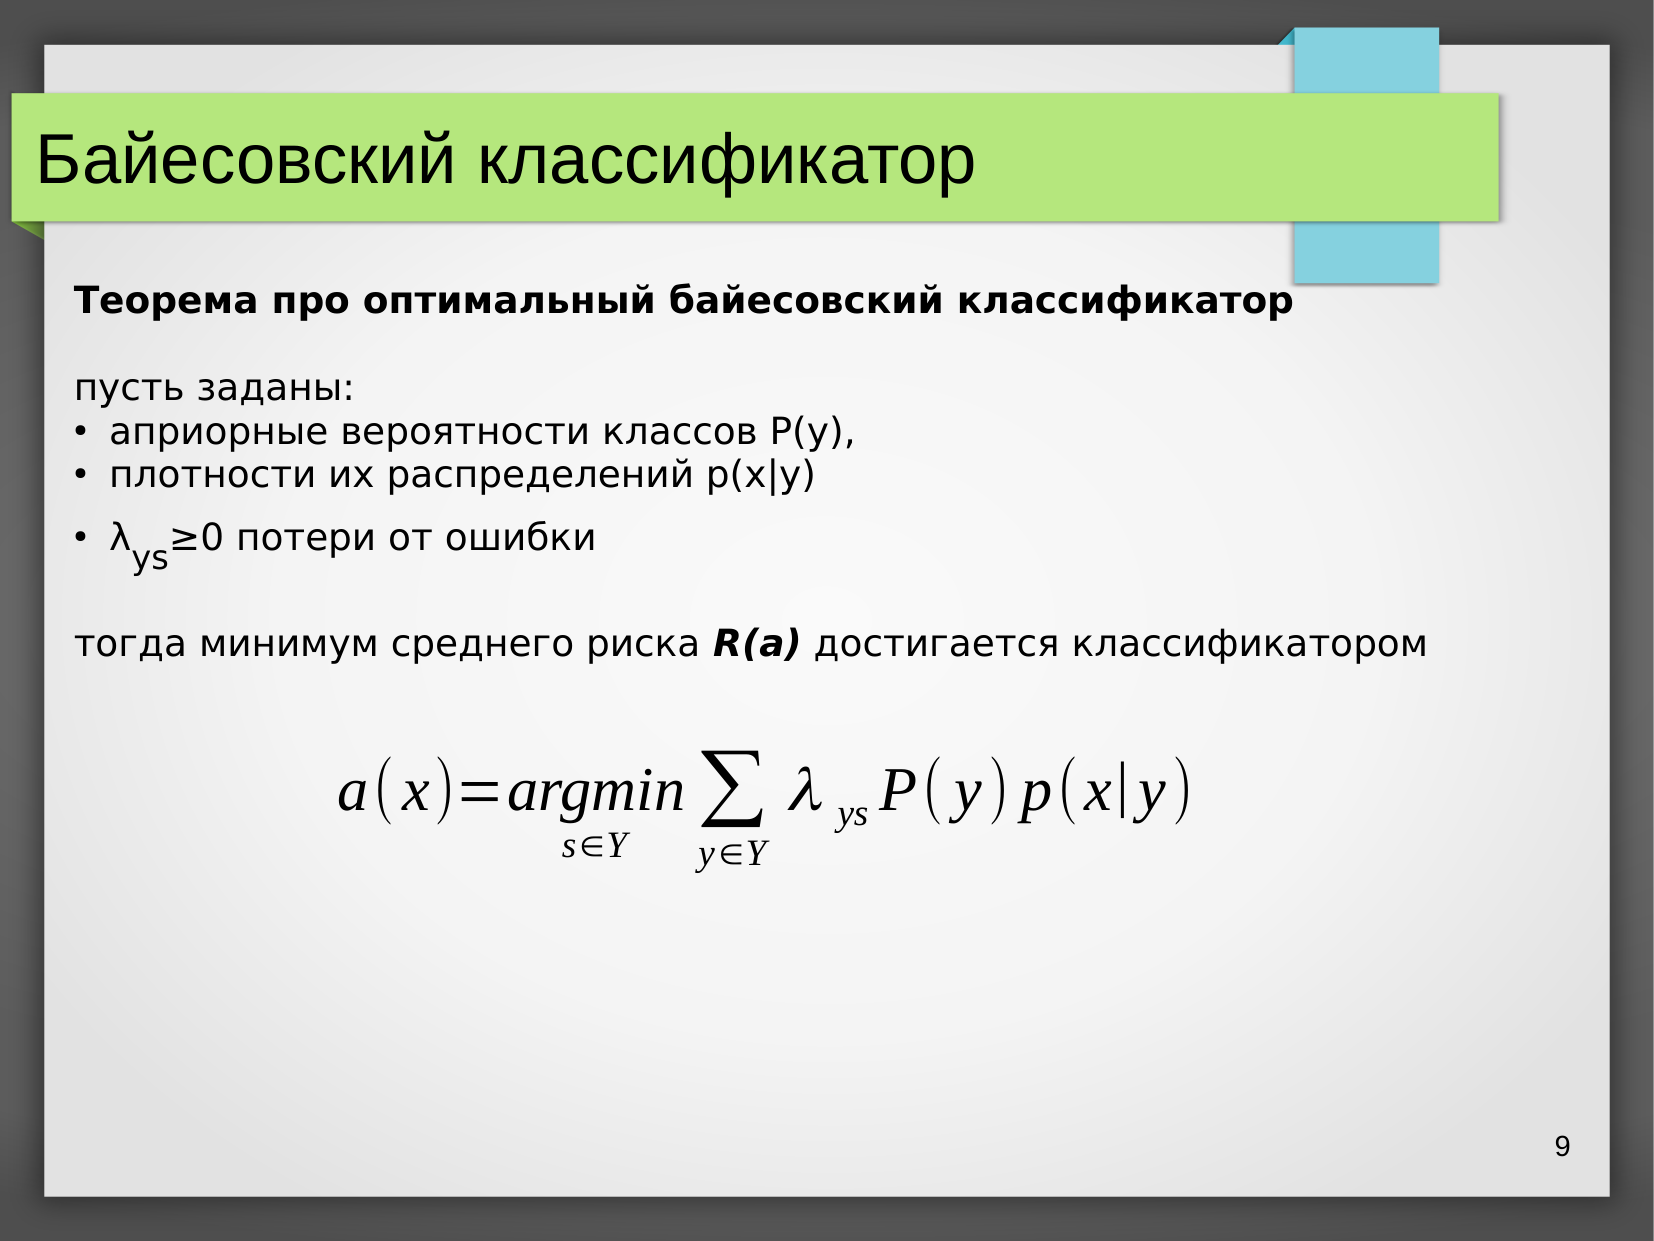

# Байесовский классификатор
Теорема про оптимальный байесовский классификатор
пусть заданы:
априорные вероятности классов P(y),
плотности их распределений p(x|y)
λys≥0 потери от ошибки
тогда минимум среднего риска R(a) достигается классификатором
9